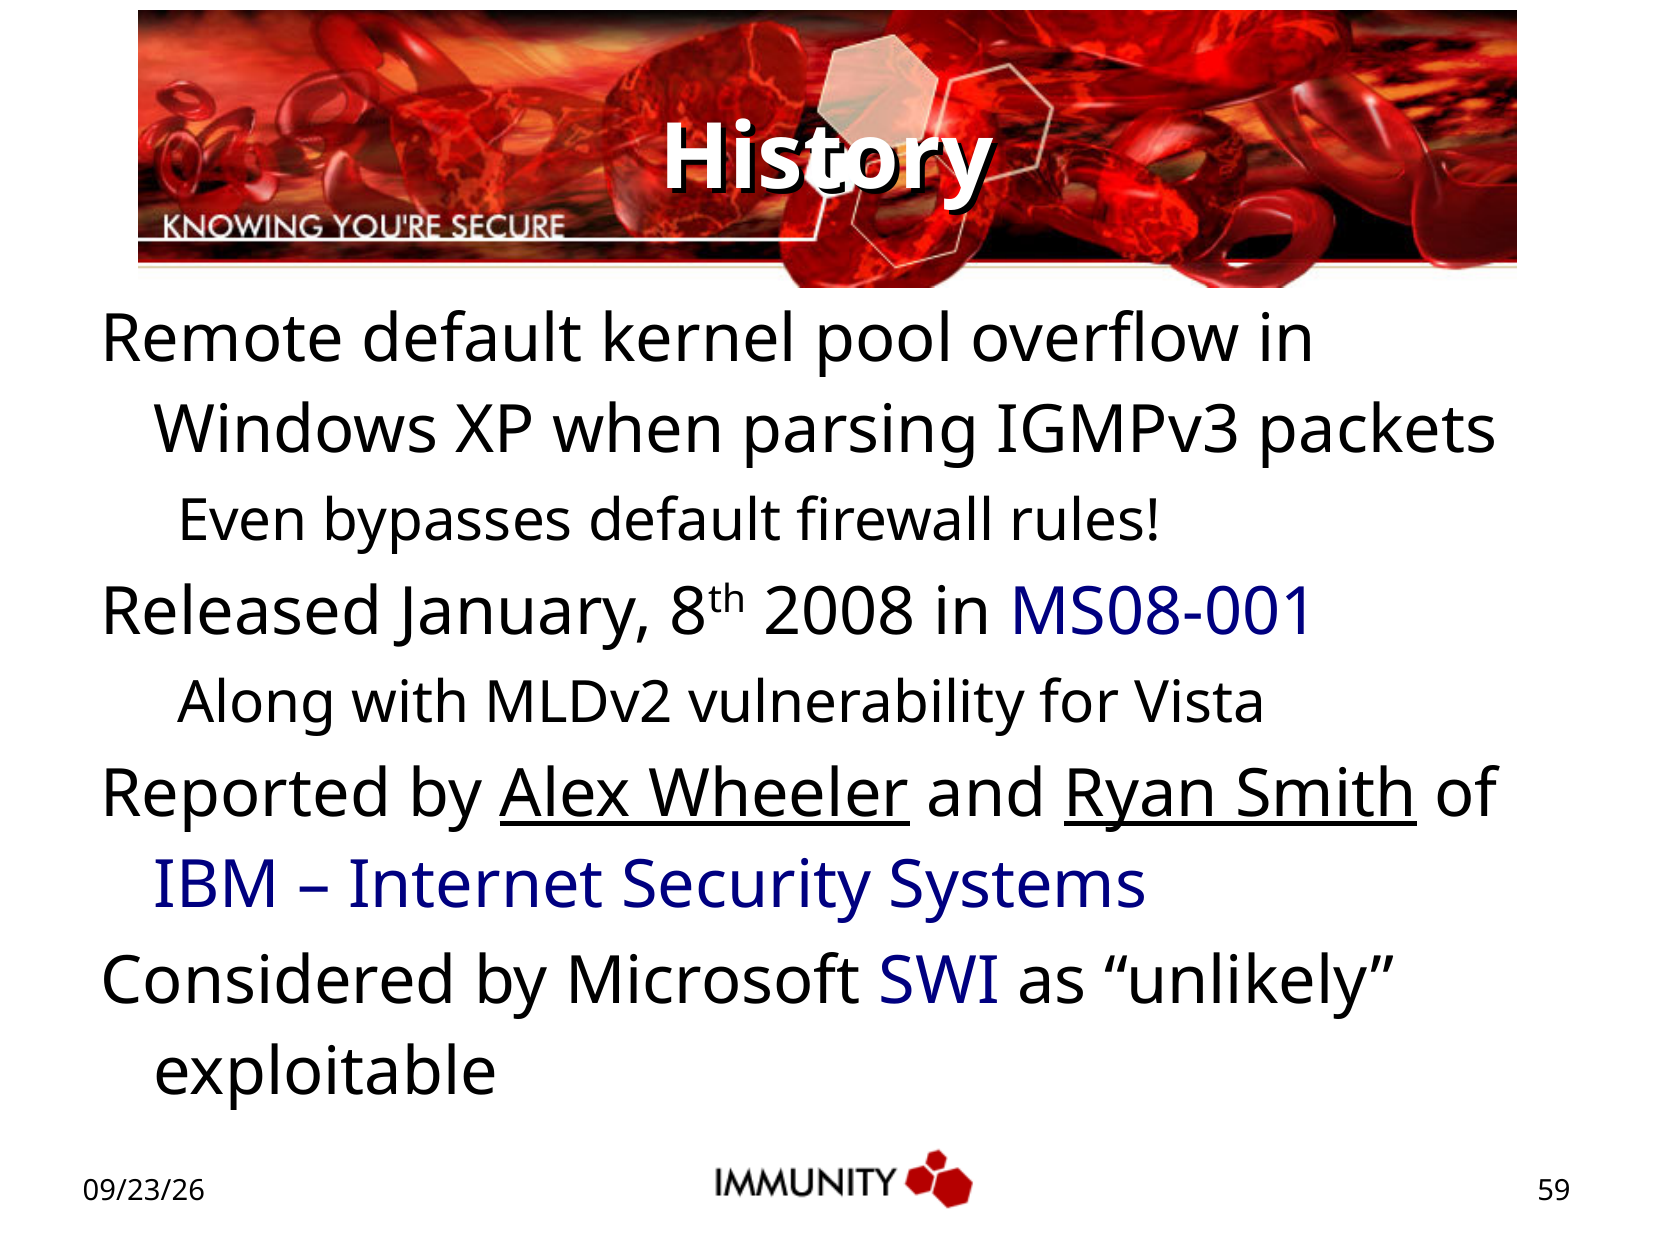

# History
Remote default kernel pool overflow in Windows XP when parsing IGMPv3 packets
Even bypasses default firewall rules!
Released January, 8th 2008 in MS08-001
Along with MLDv2 vulnerability for Vista
Reported by Alex Wheeler and Ryan Smith of IBM – Internet Security Systems
Considered by Microsoft SWI as “unlikely” exploitable
59